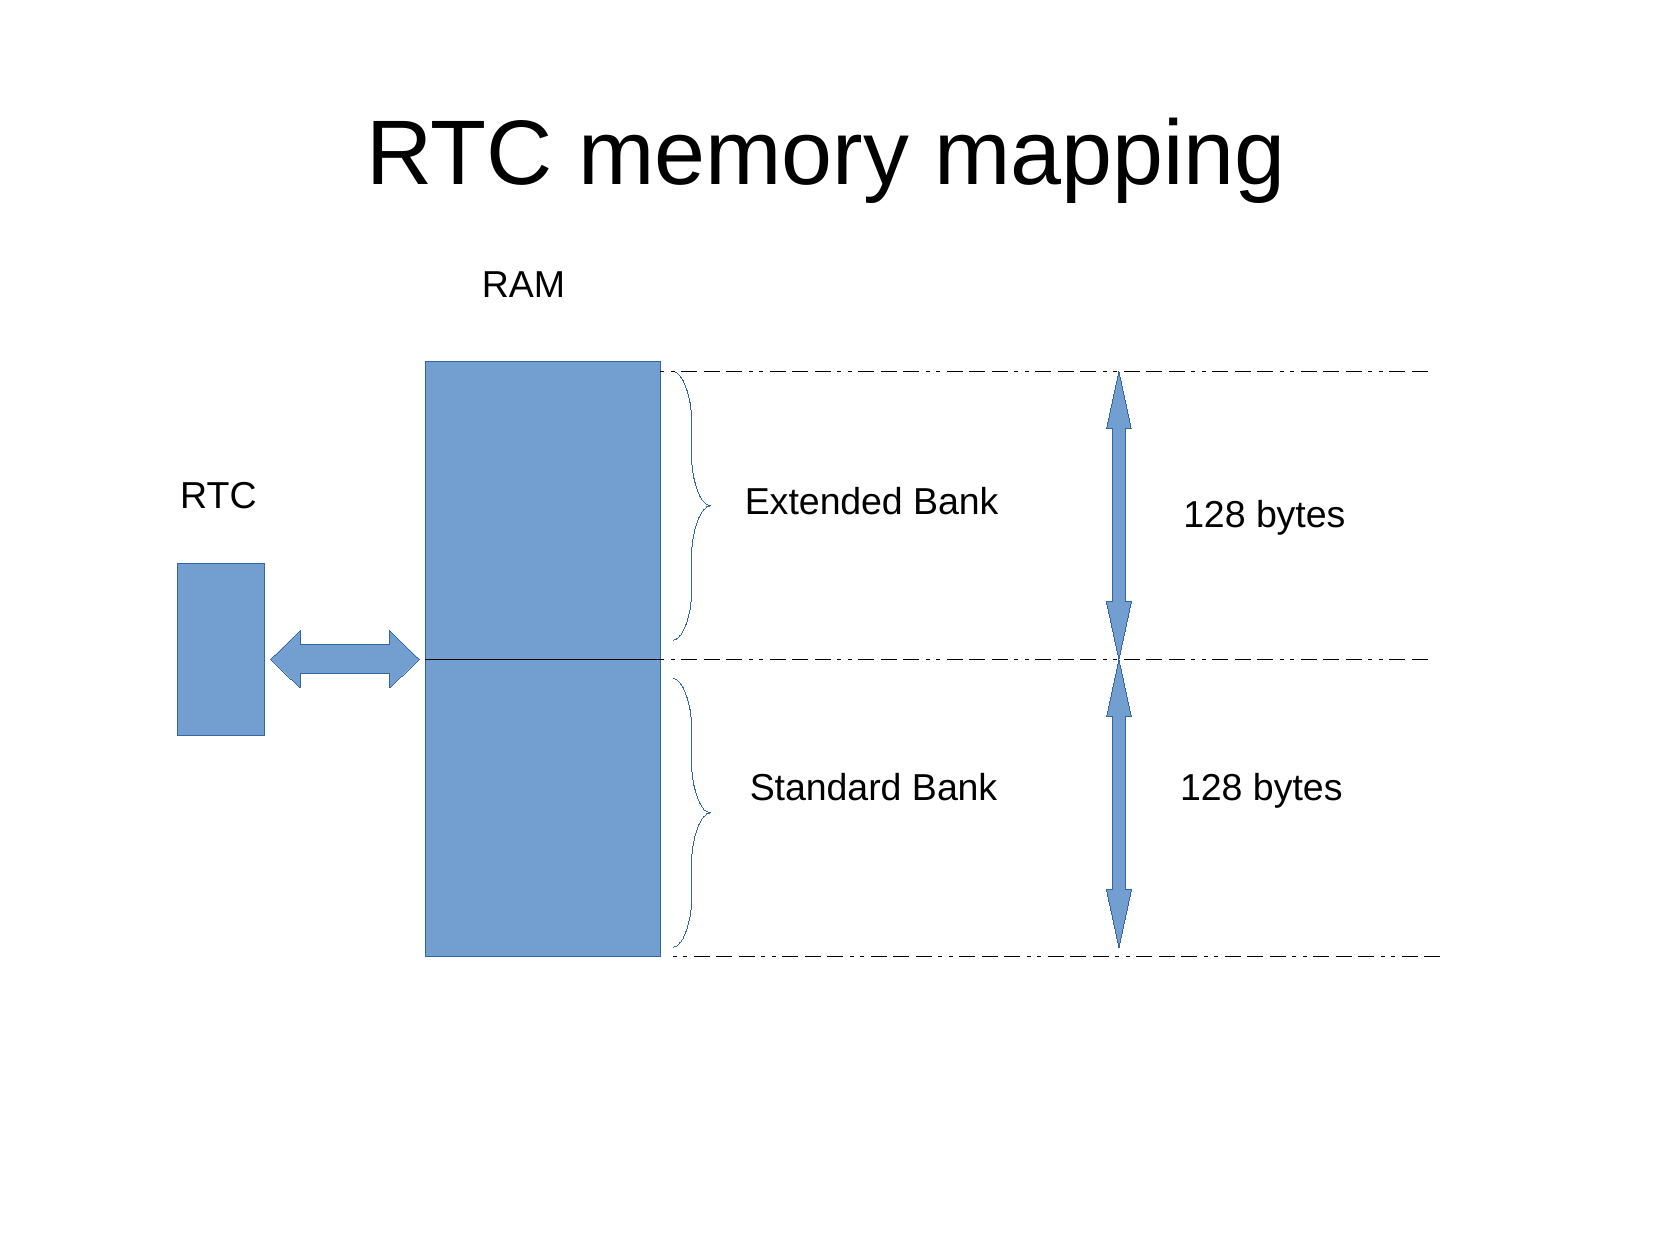

# RTC memory mapping
RAM
RTC
Extended Bank
128 bytes
Standard Bank
128 bytes